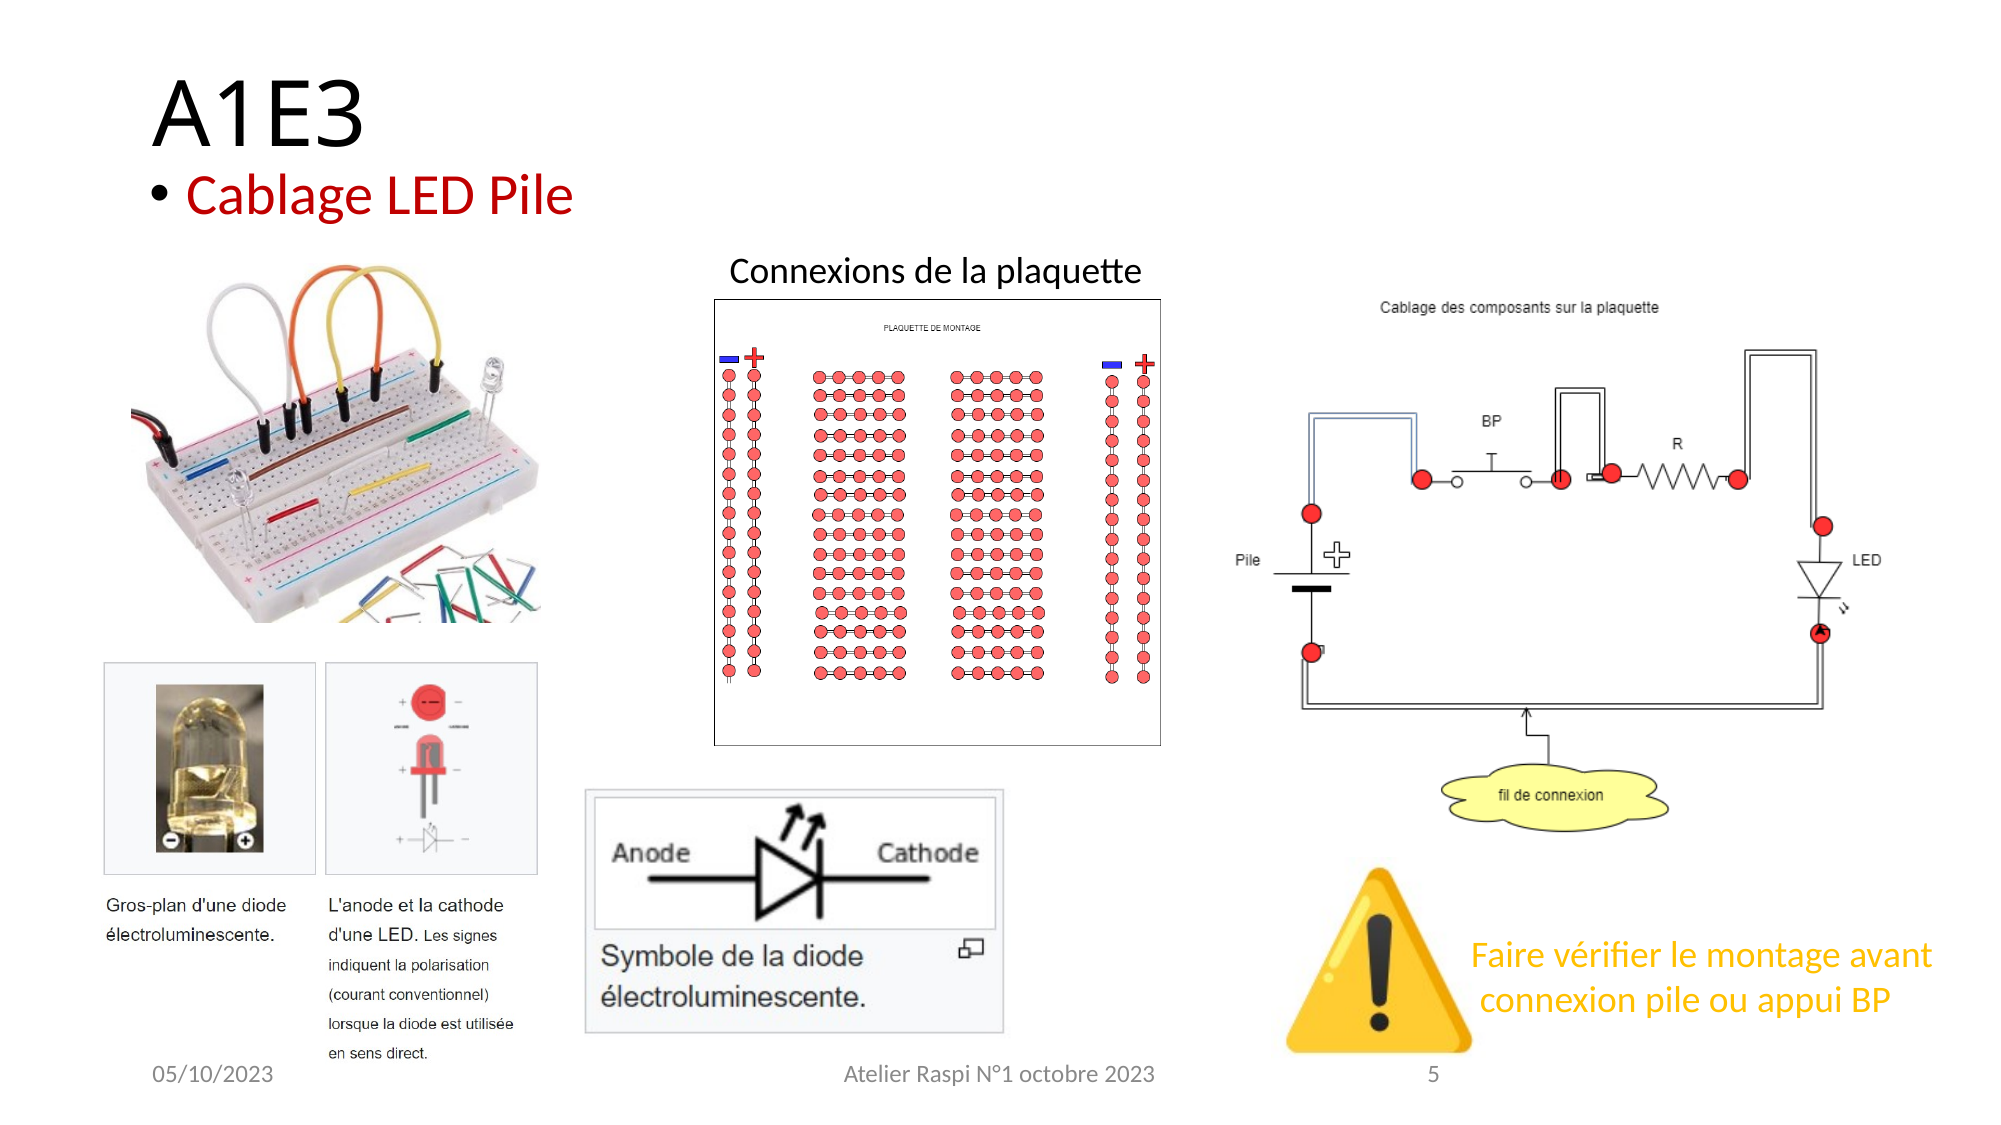

A1E3
Cablage LED Pile
Connexions de la plaquette
Faire vérifier le montage avant
 connexion pile ou appui BP
05/10/2023
Atelier Raspi N°1 octobre 2023